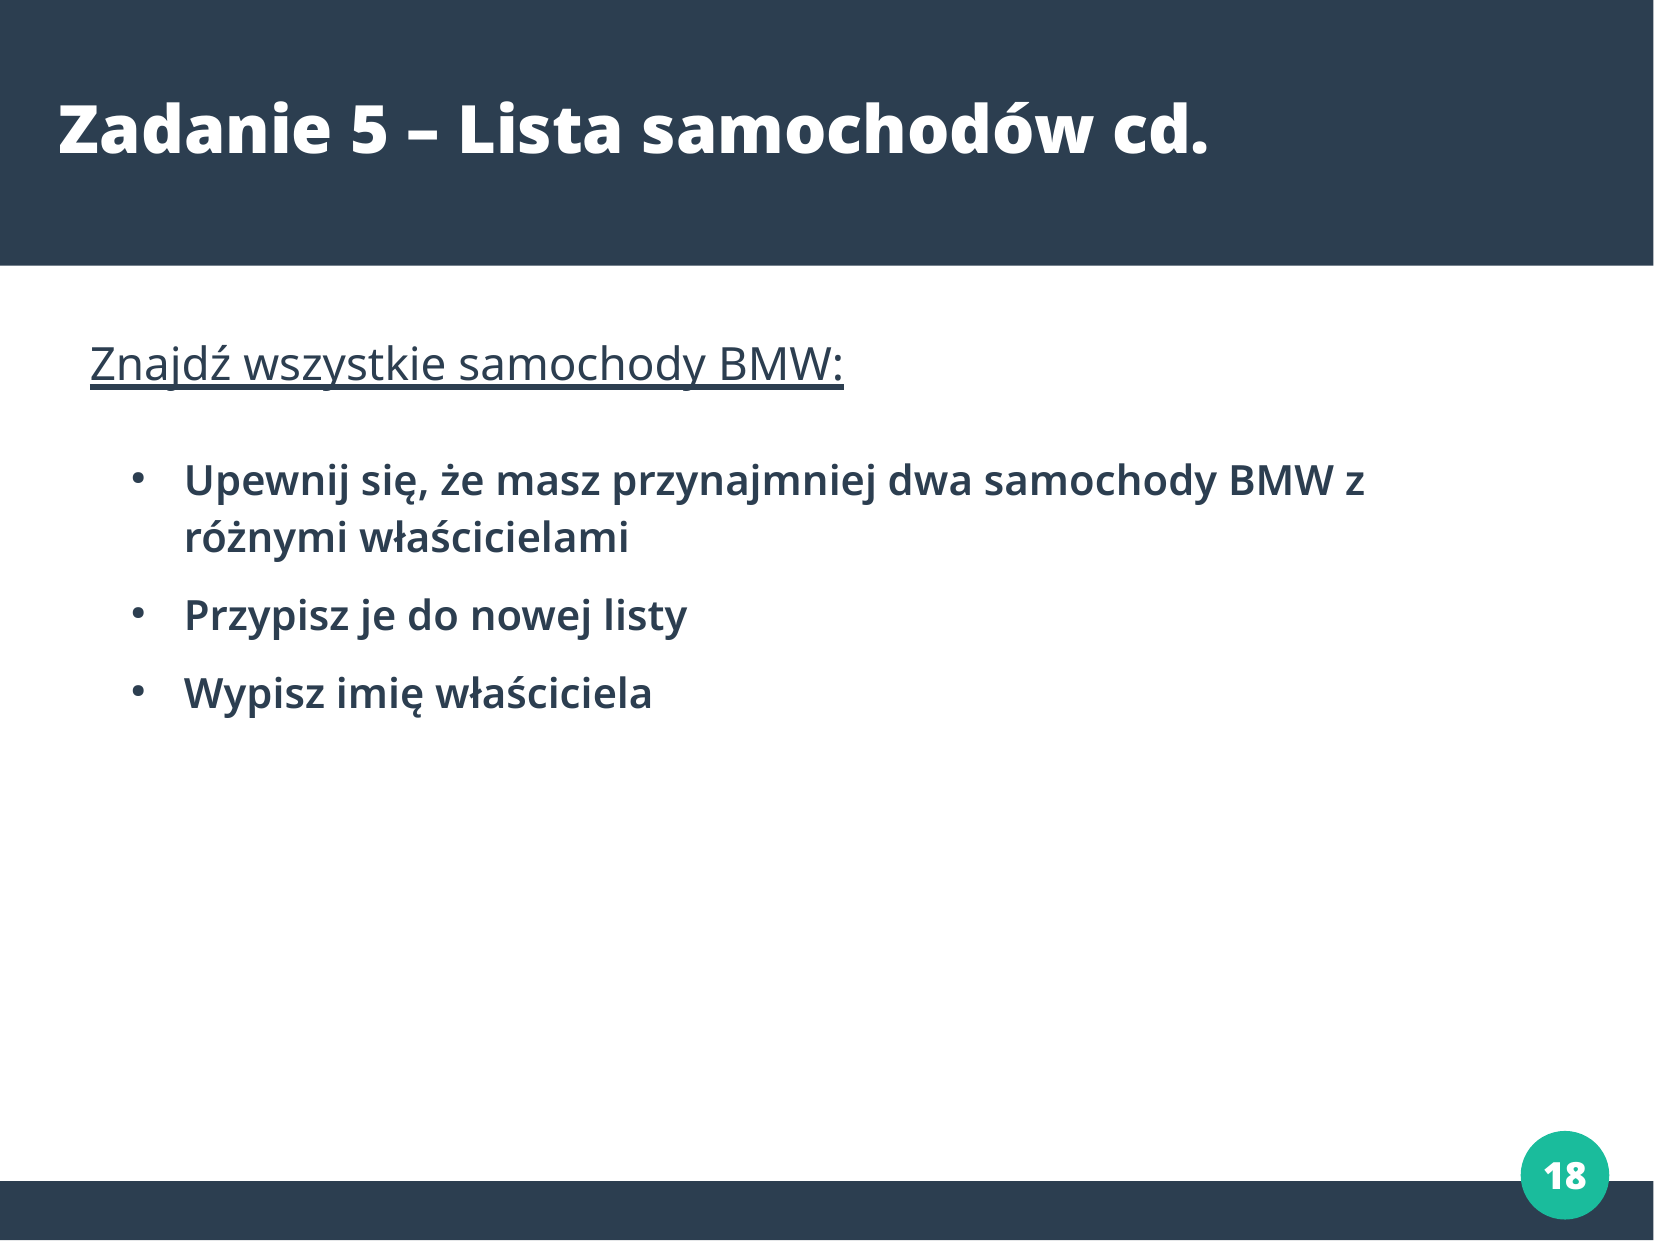

# Zadanie 5 – Lista samochodów cd.
Znajdź wszystkie samochody BMW:
Upewnij się, że masz przynajmniej dwa samochody BMW z różnymi właścicielami
Przypisz je do nowej listy
Wypisz imię właściciela
18